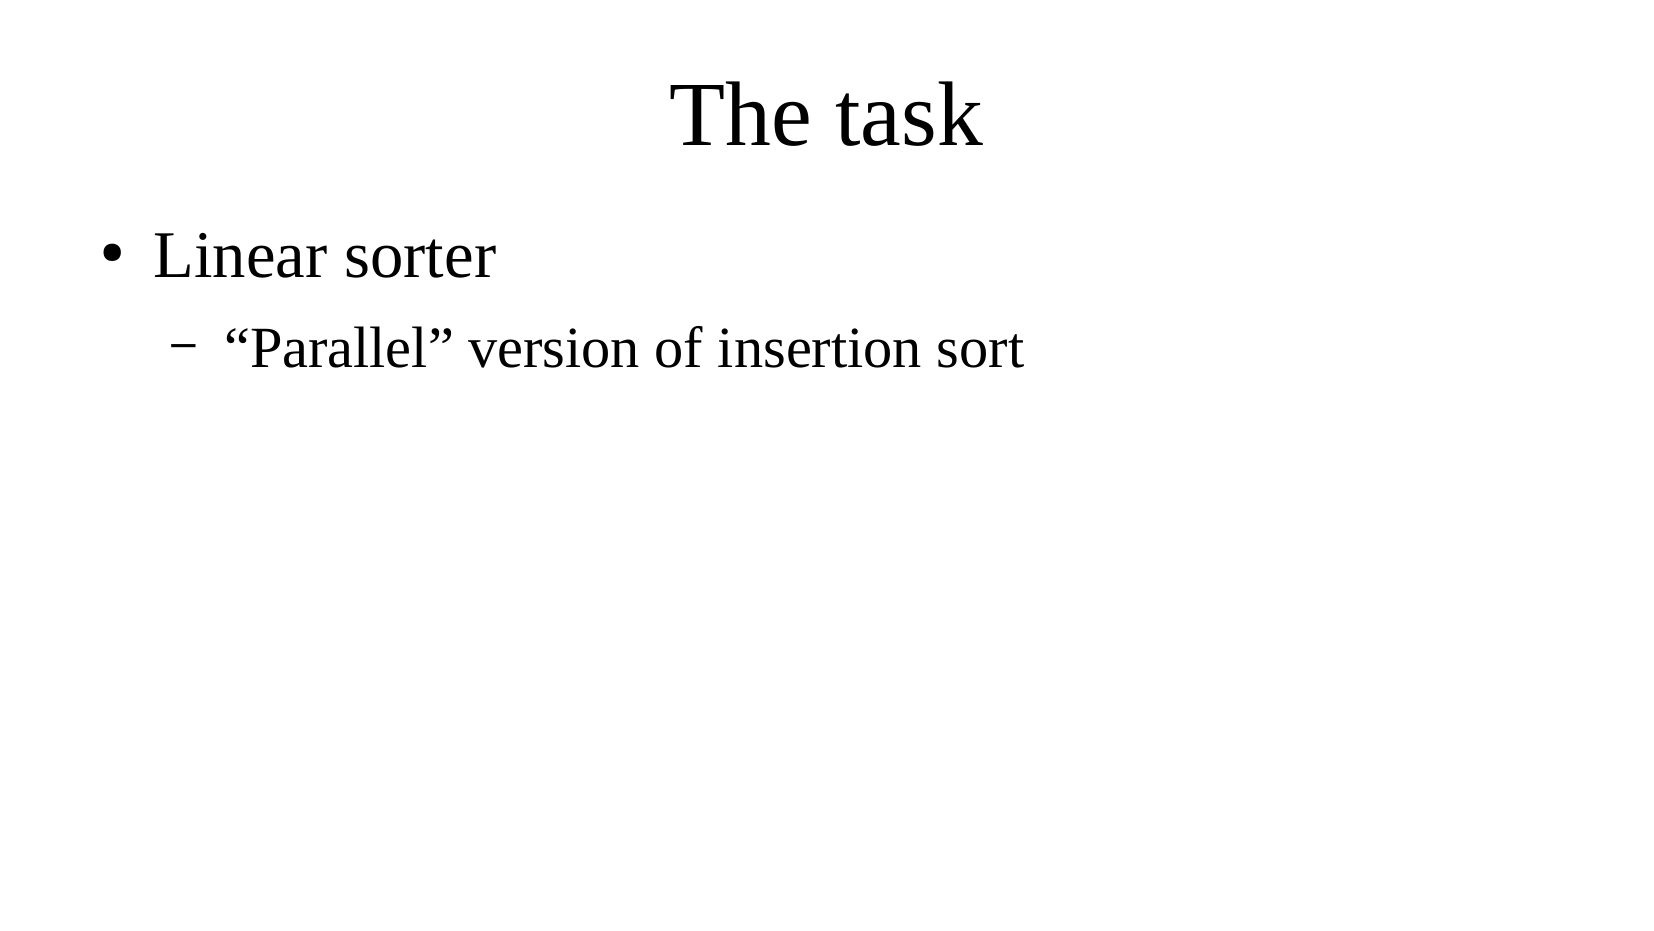

# The task
Linear sorter
“Parallel” version of insertion sort